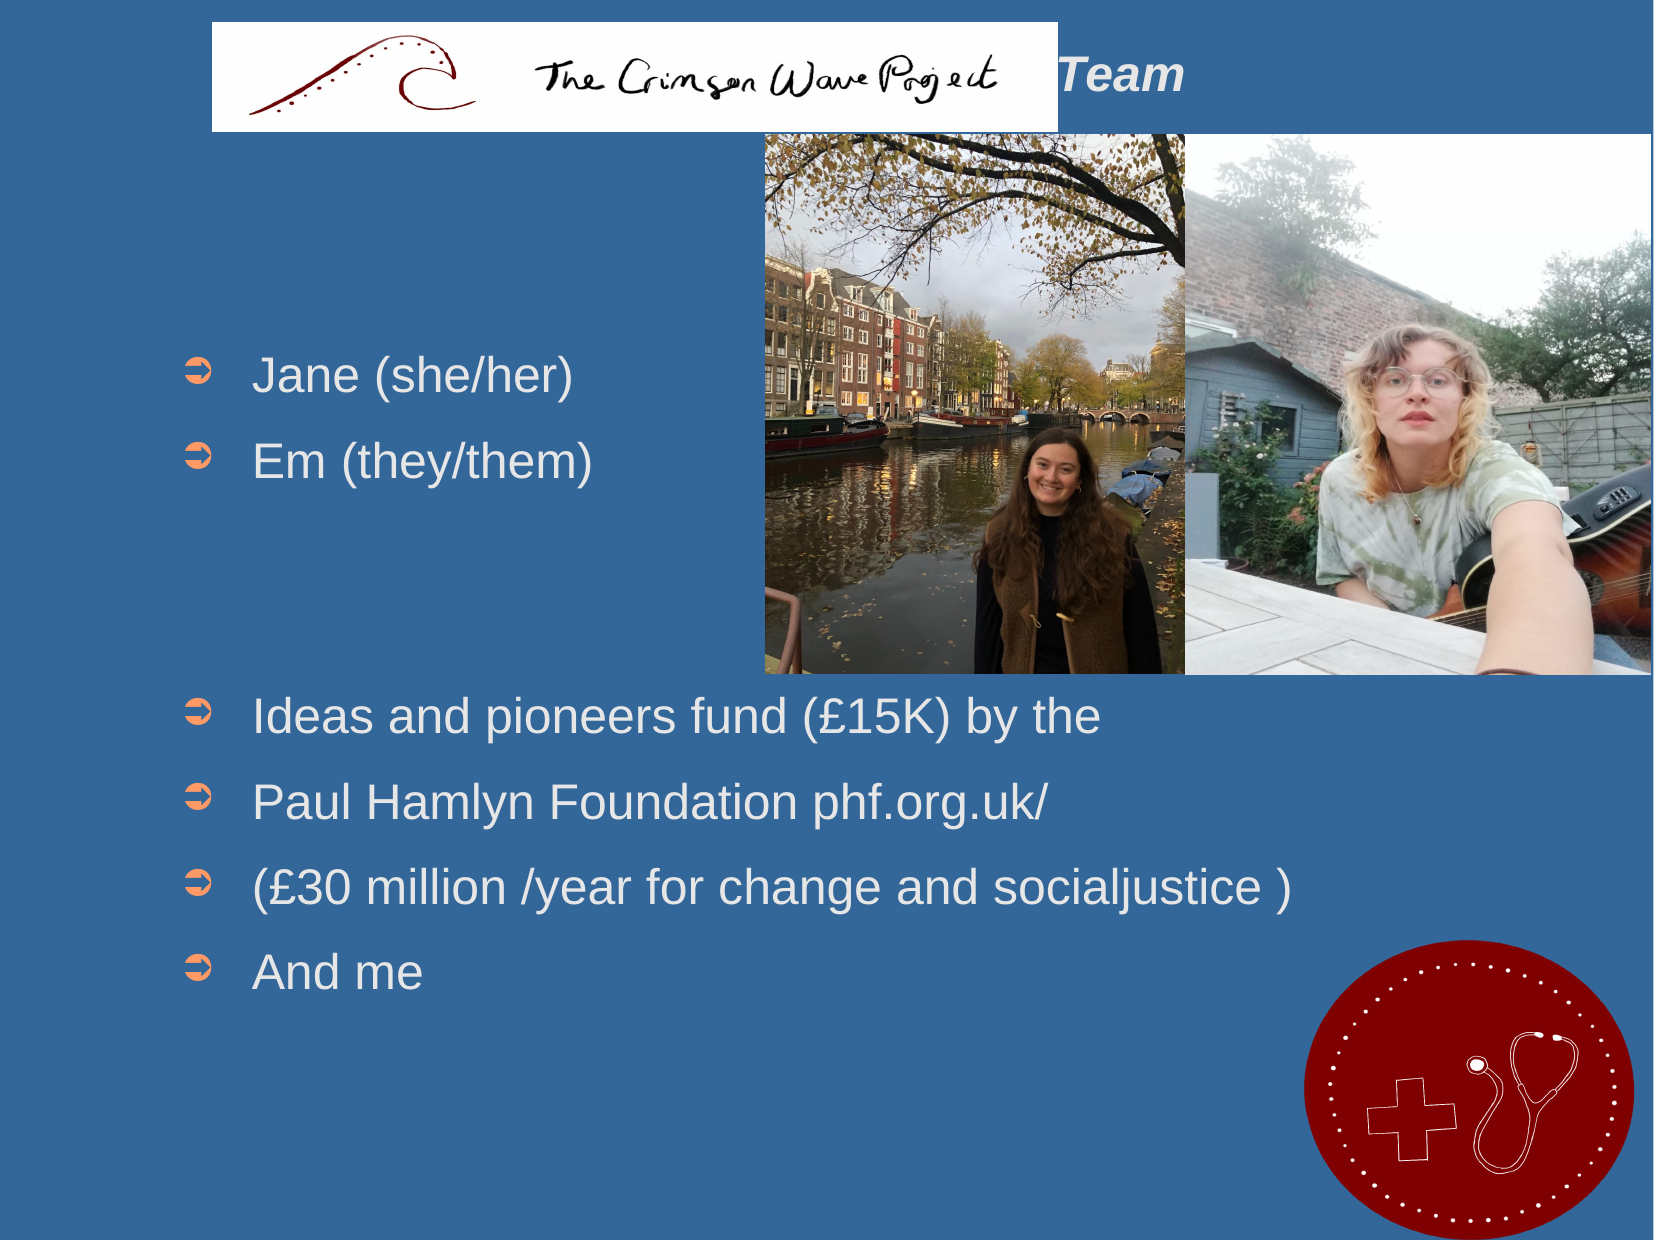

# Team
Jane (she/her)
Em (they/them)
Ideas and pioneers fund (£15K) by the
Paul Hamlyn Foundation phf.org.uk/
(£30 million /year for change and socialjustice )
And me